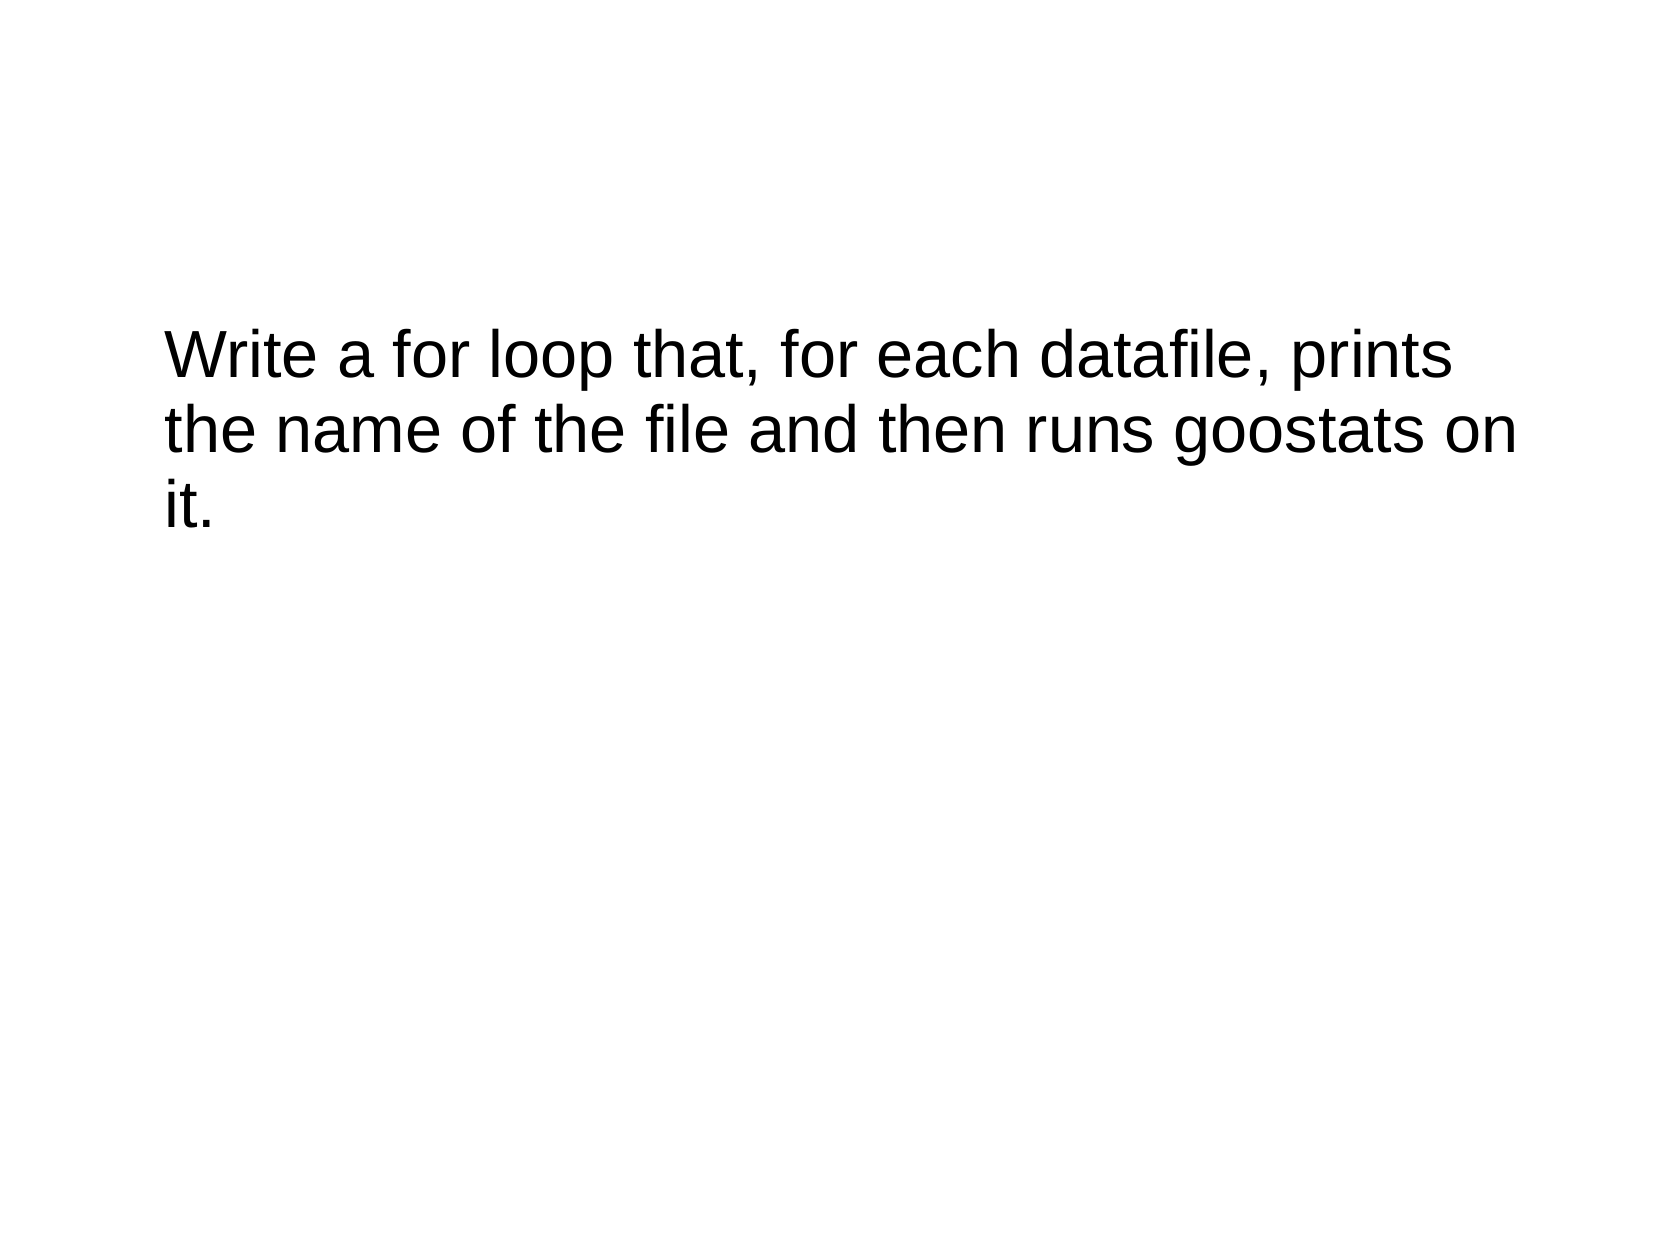

Write a for loop that, for each datafile, prints the name of the file and then runs goostats on it.